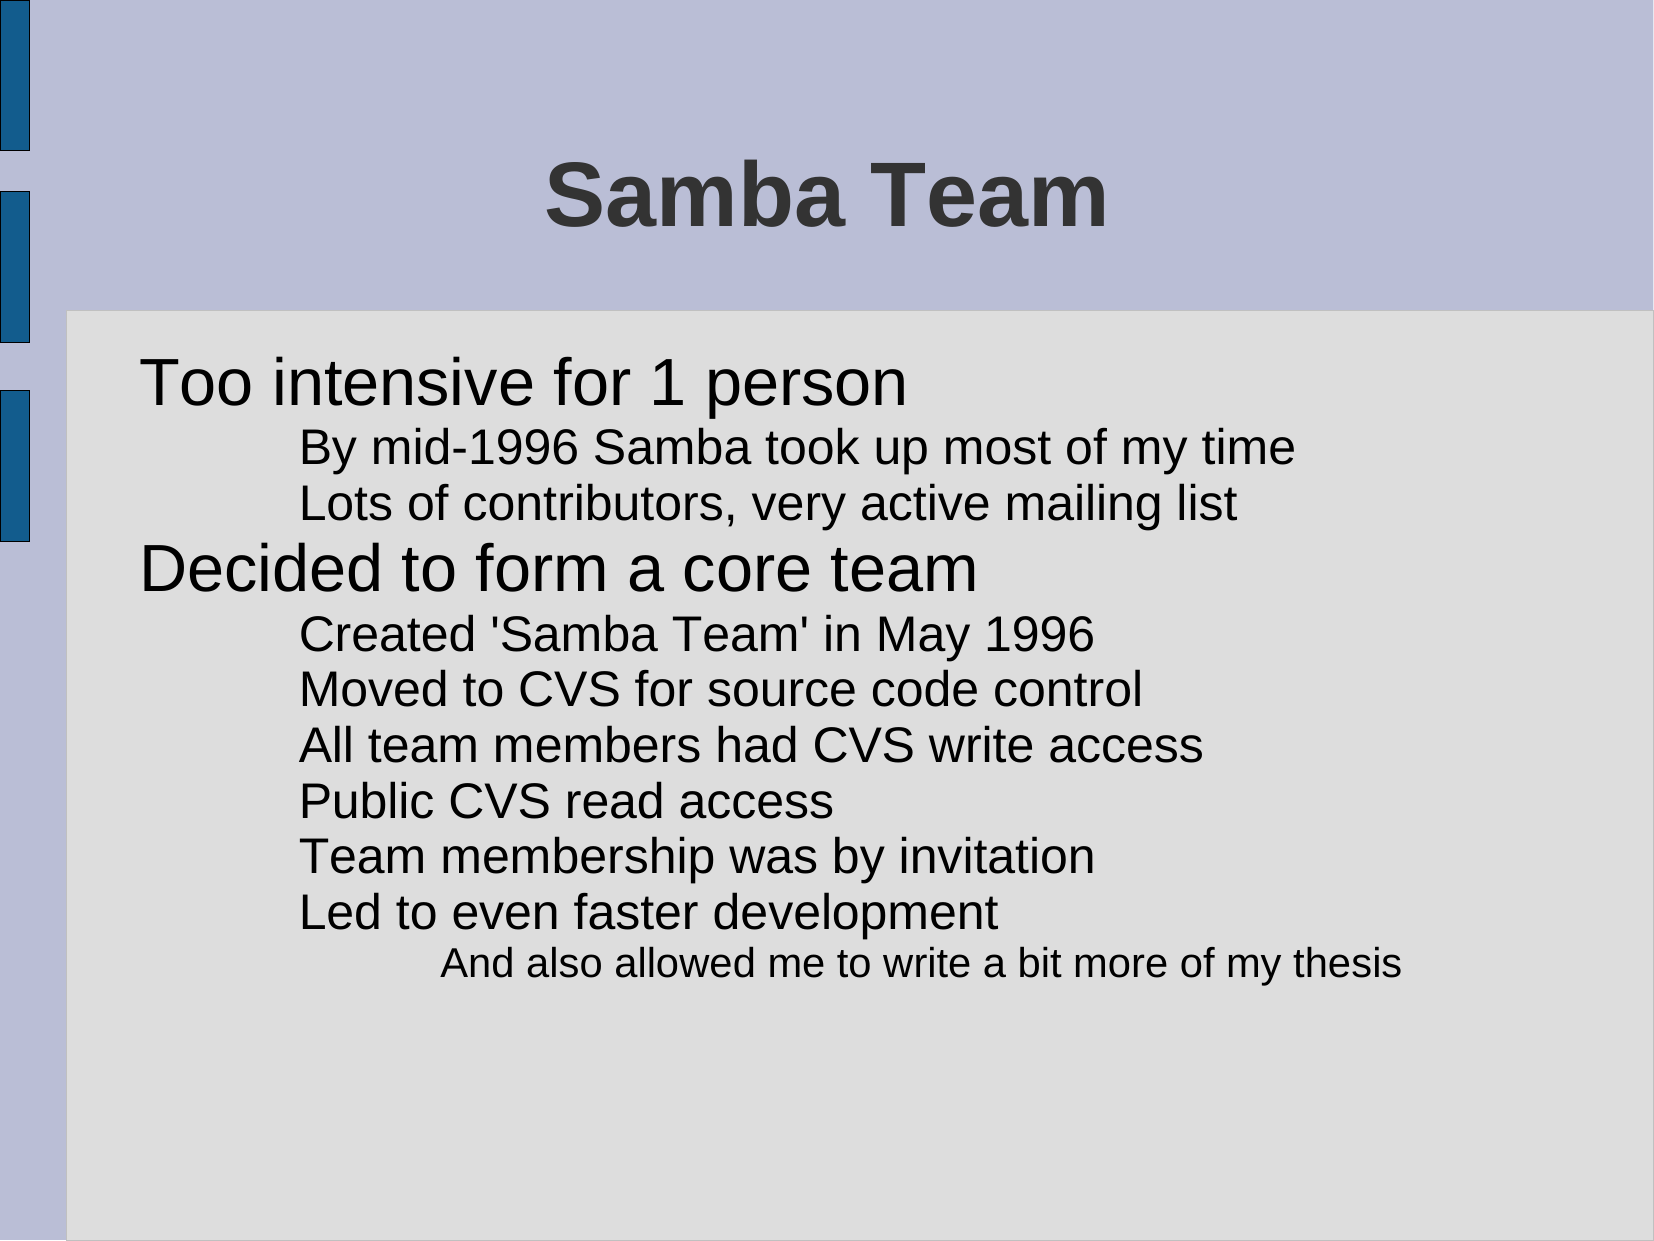

# Samba Team
Too intensive for 1 person
By mid-1996 Samba took up most of my time
Lots of contributors, very active mailing list
Decided to form a core team
Created 'Samba Team' in May 1996
Moved to CVS for source code control
All team members had CVS write access
Public CVS read access
Team membership was by invitation
Led to even faster development
And also allowed me to write a bit more of my thesis